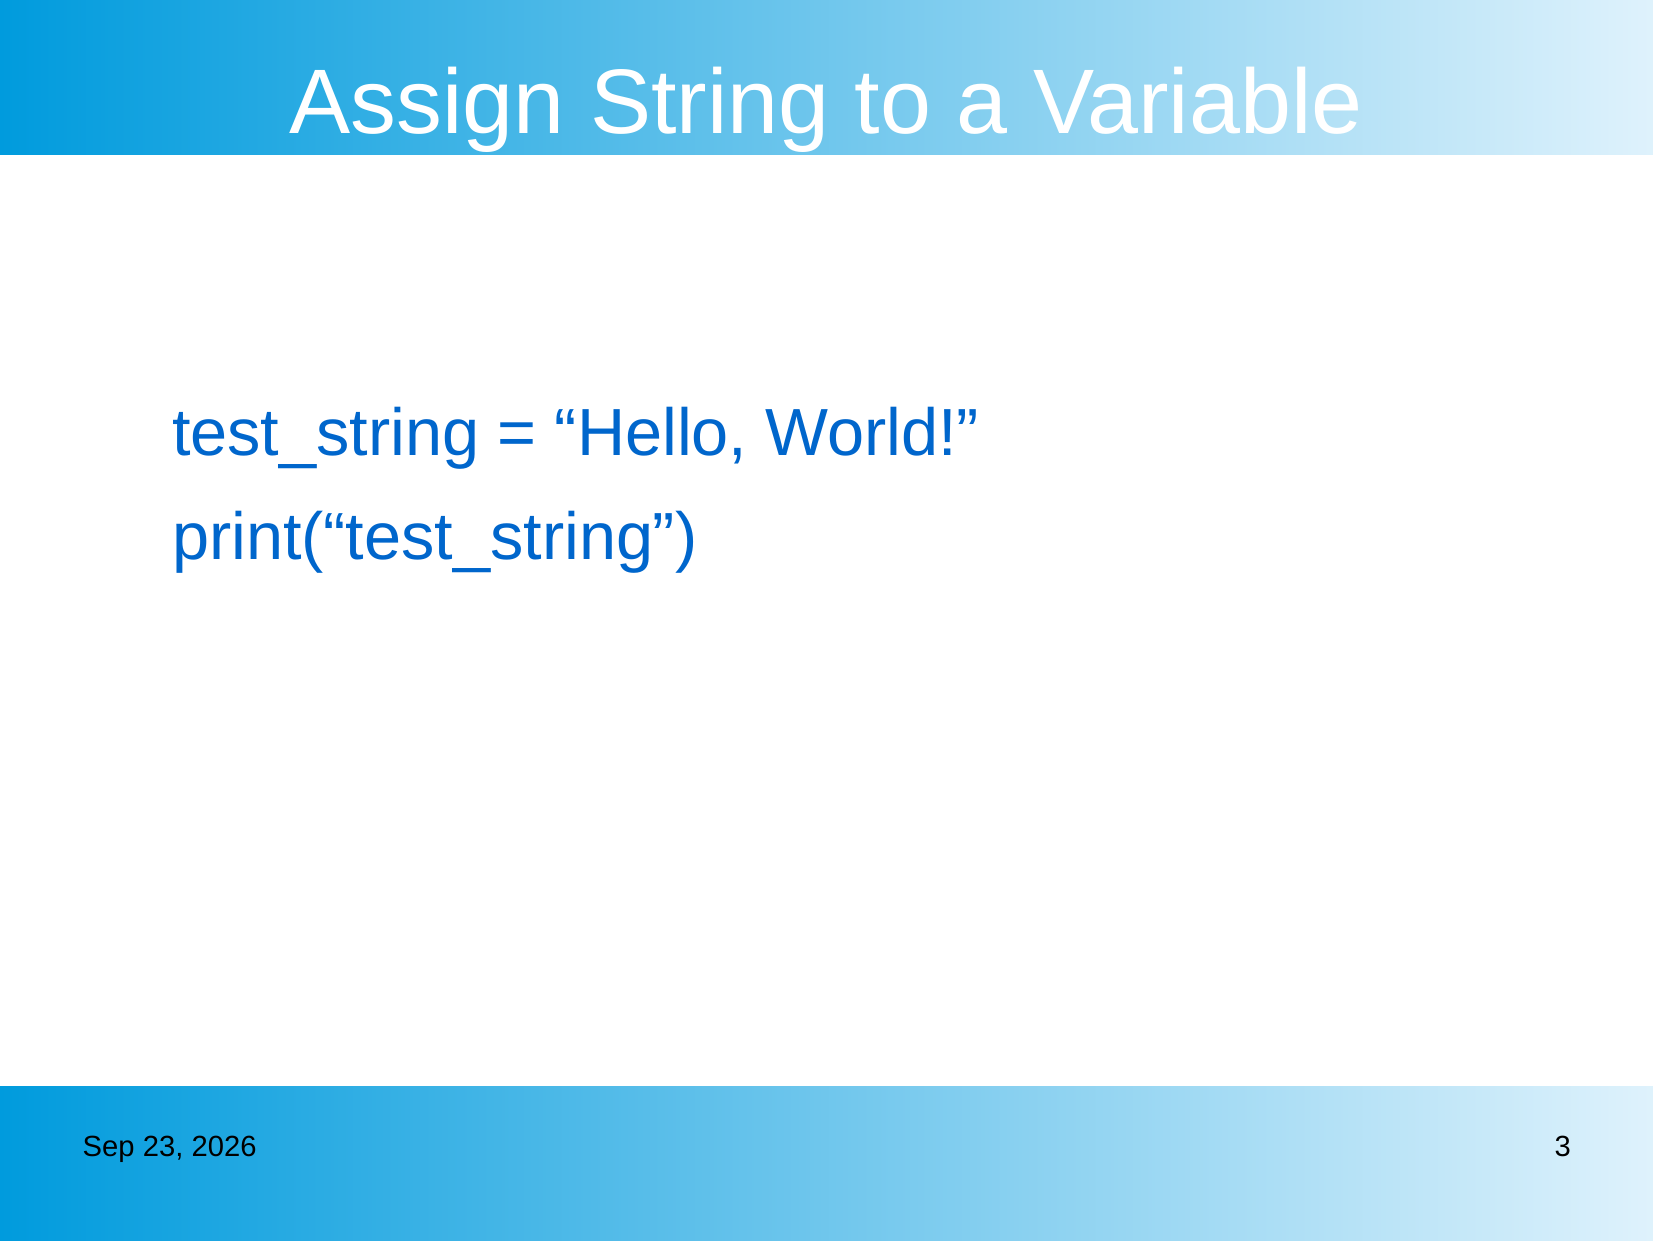

# Assign String to a Variable
 test_string = “Hello, World!”
 print(“test_string”)
3